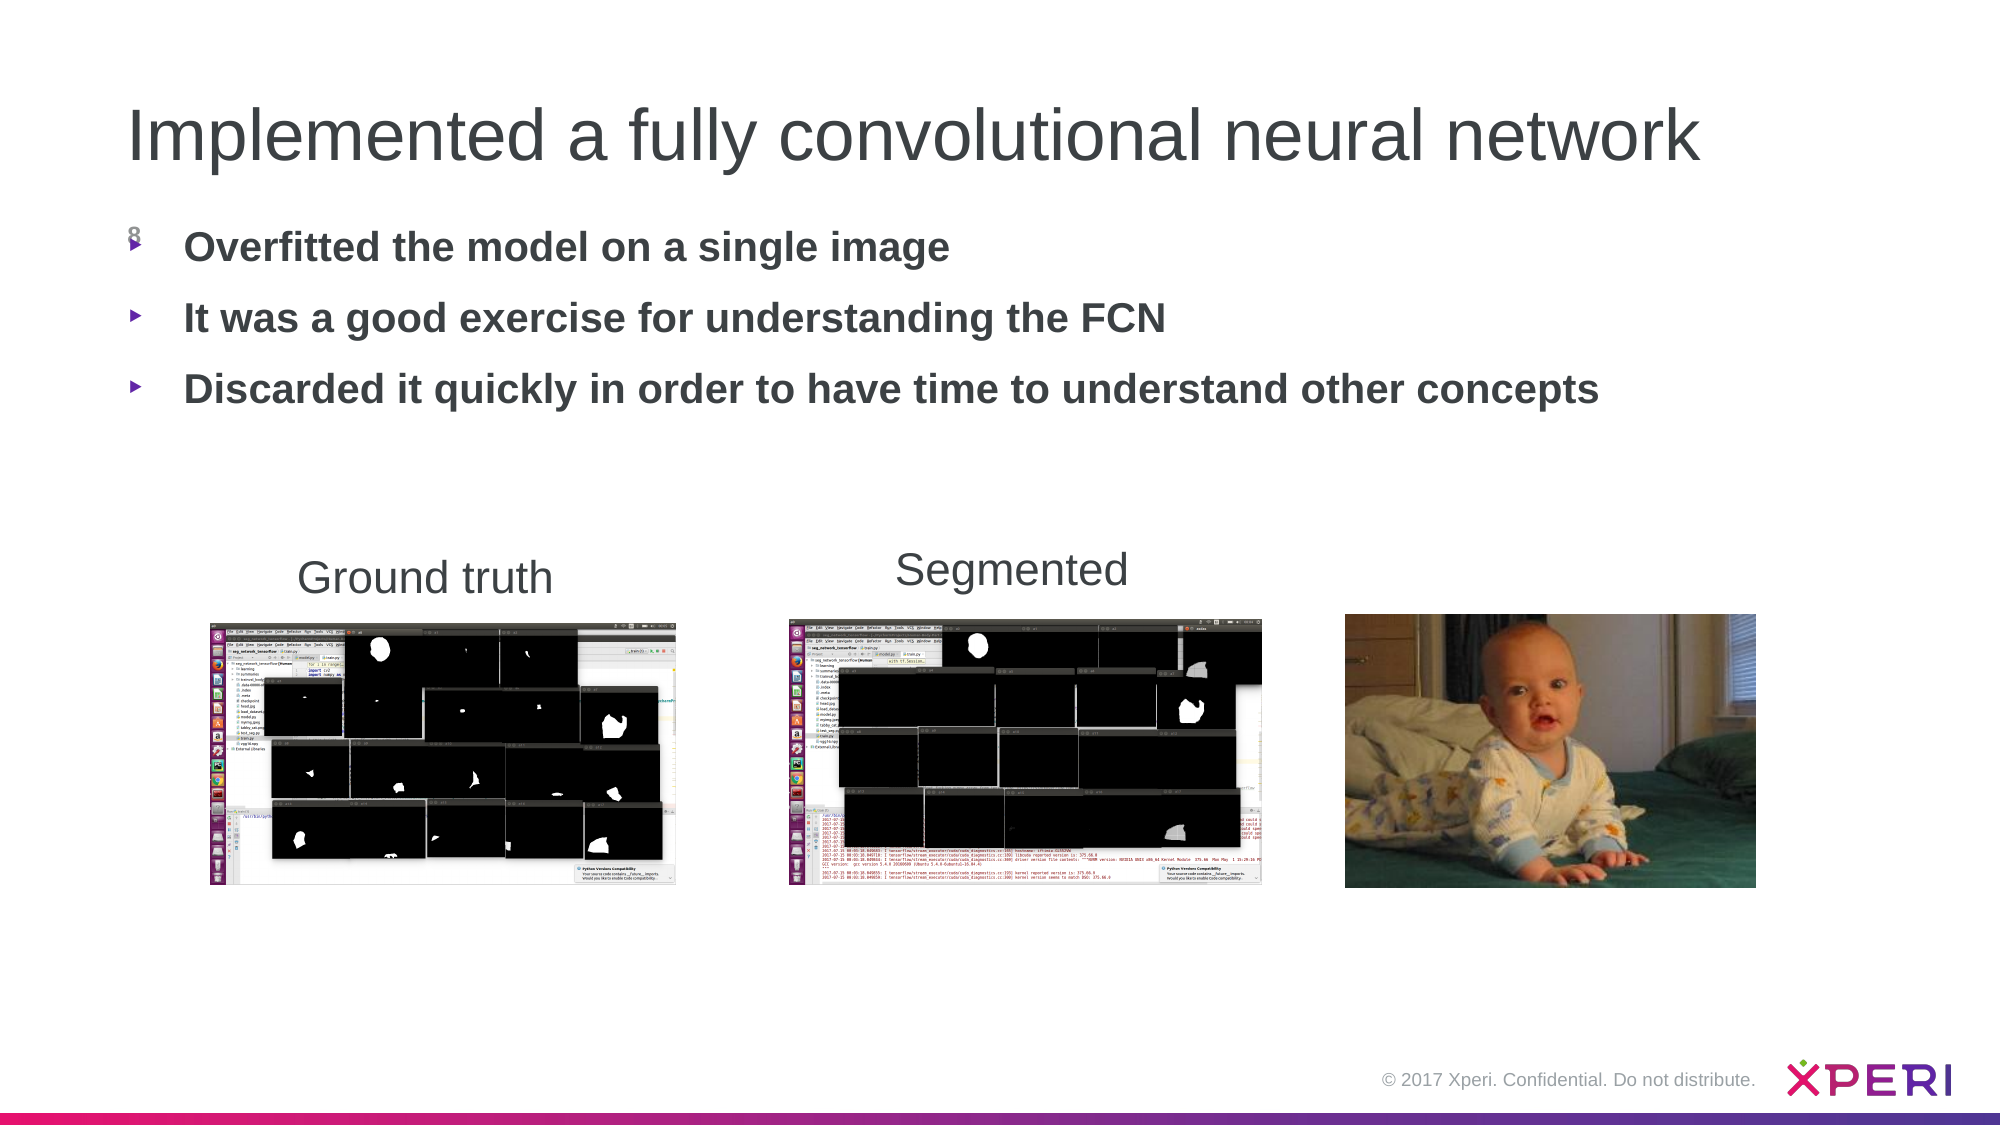

#
Implemented a fully convolutional neural network
Overfitted the model on a single image
It was a good exercise for understanding the FCN
Discarded it quickly in order to have time to understand other concepts
Segmented
Ground truth